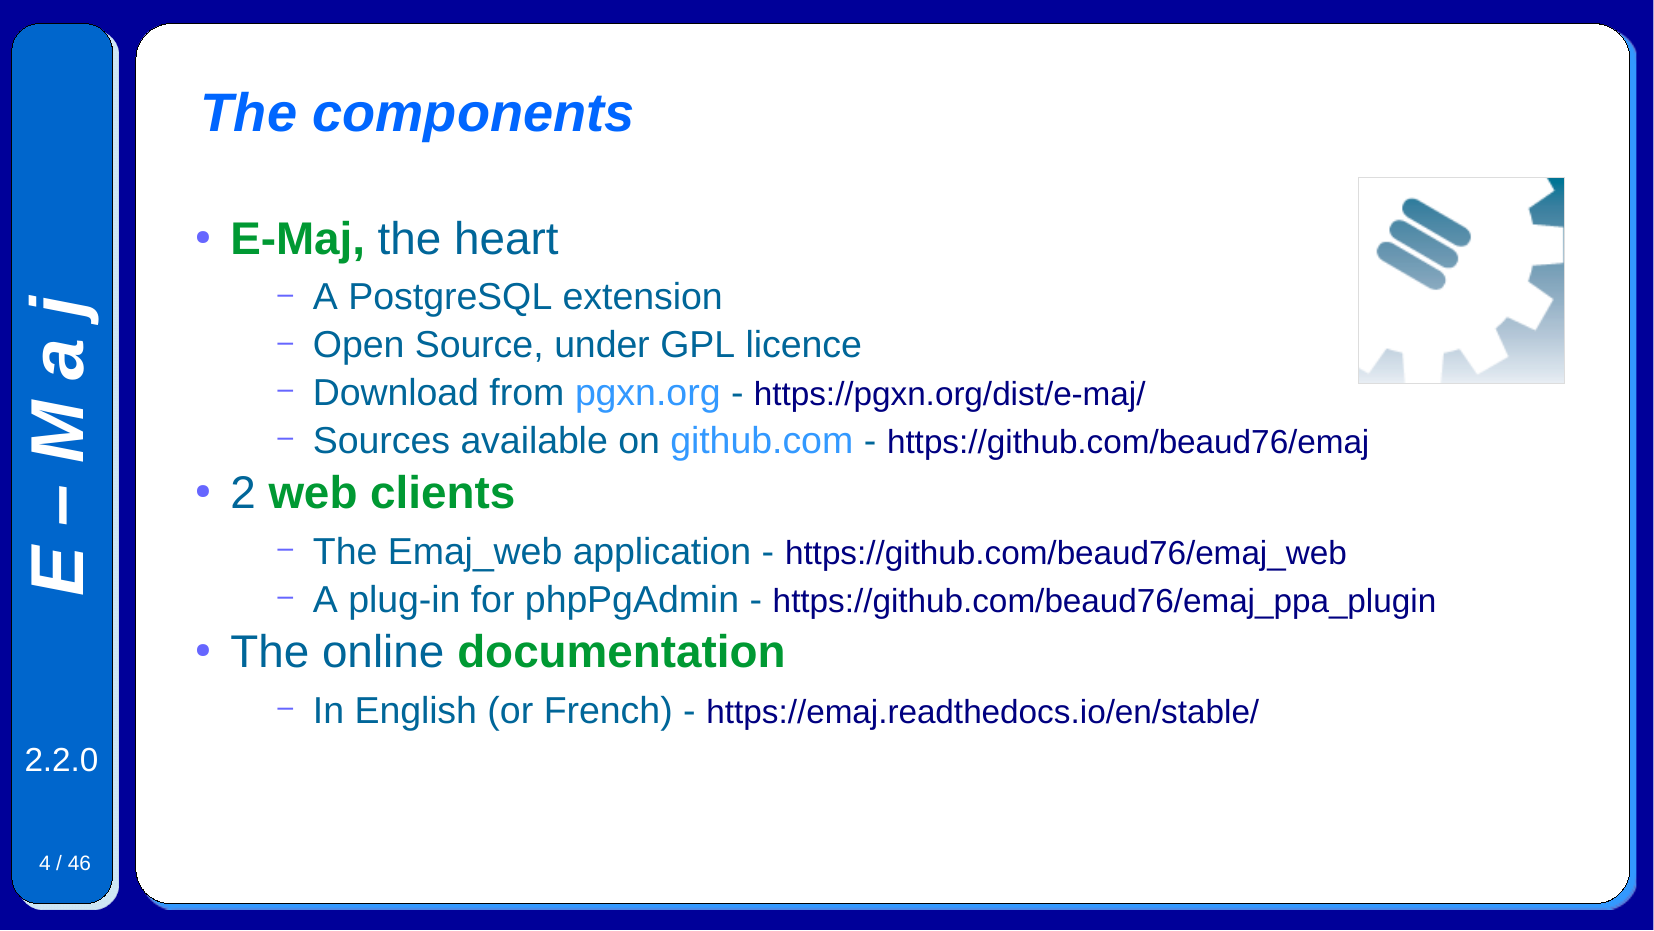

# The components
E-Maj, the heart
A PostgreSQL extension
Open Source, under GPL licence
Download from pgxn.org - https://pgxn.org/dist/e-maj/
Sources available on github.com - https://github.com/beaud76/emaj
2 web clients
The Emaj_web application - https://github.com/beaud76/emaj_web
A plug-in for phpPgAdmin - https://github.com/beaud76/emaj_ppa_plugin
The online documentation
In English (or French) - https://emaj.readthedocs.io/en/stable/